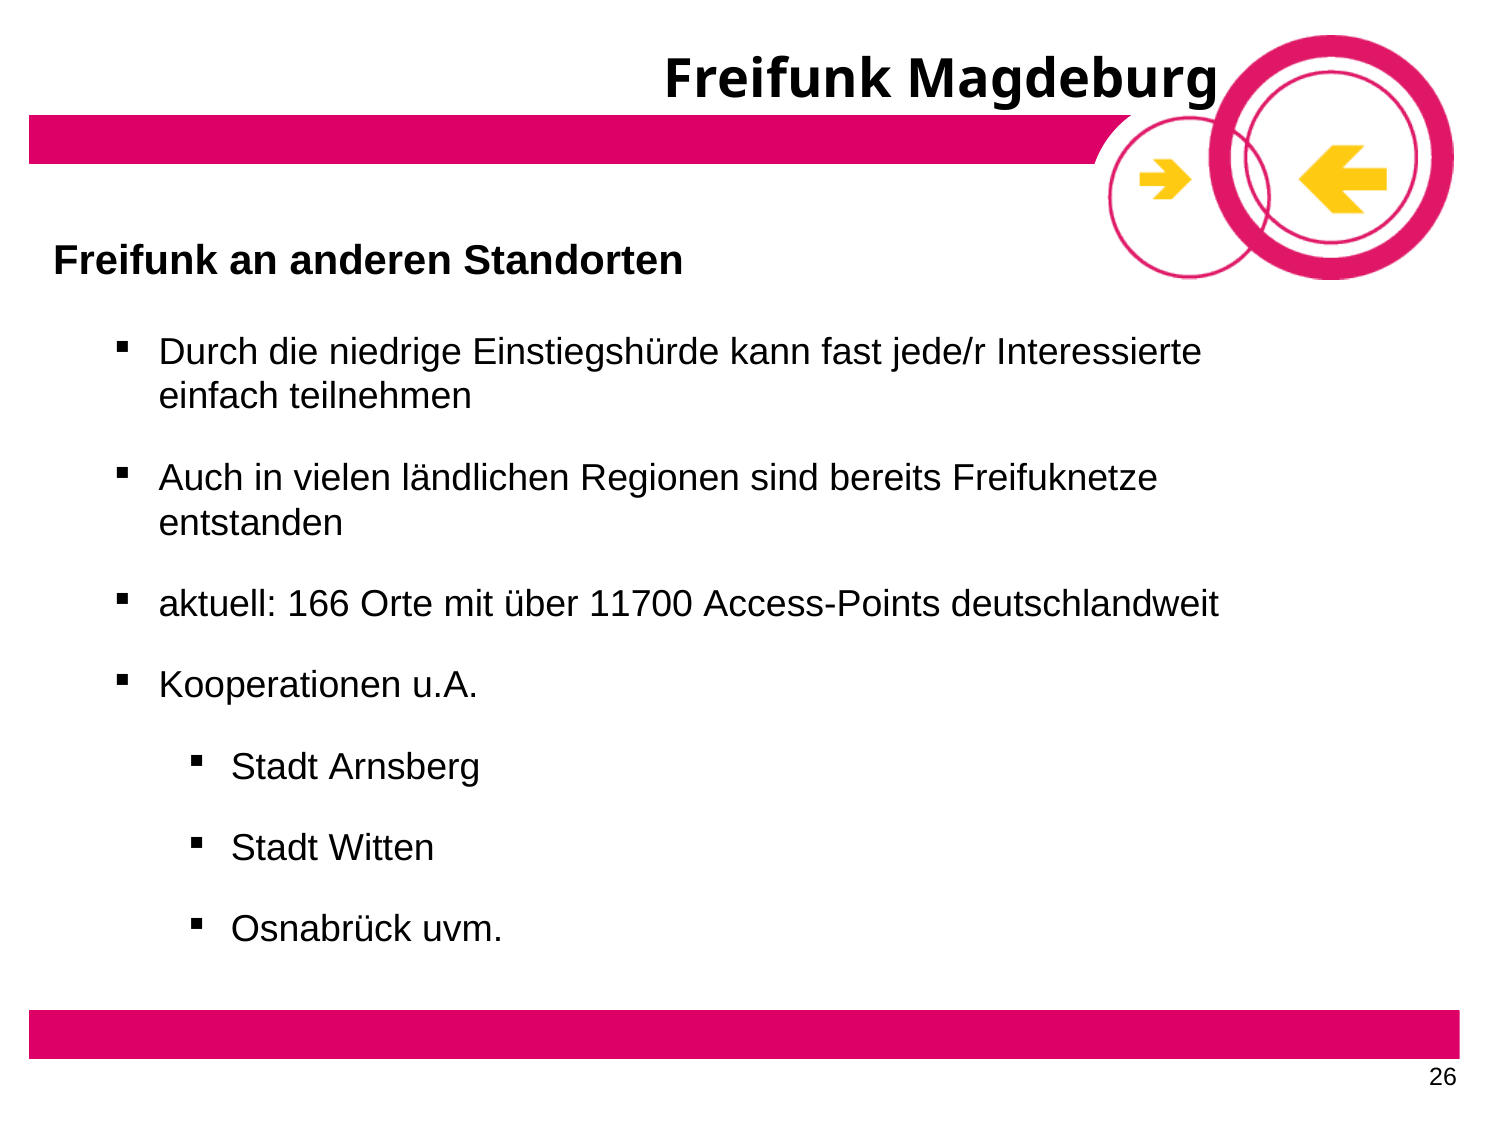

Freifunk an anderen Standorten
Durch die niedrige Einstiegshürde kann fast jede/r Interessierte einfach teilnehmen
Auch in vielen ländlichen Regionen sind bereits Freifuknetze entstanden
aktuell: 166 Orte mit über 11700 Access-Points deutschlandweit
Kooperationen u.A.
Stadt Arnsberg
Stadt Witten
Osnabrück uvm.
26